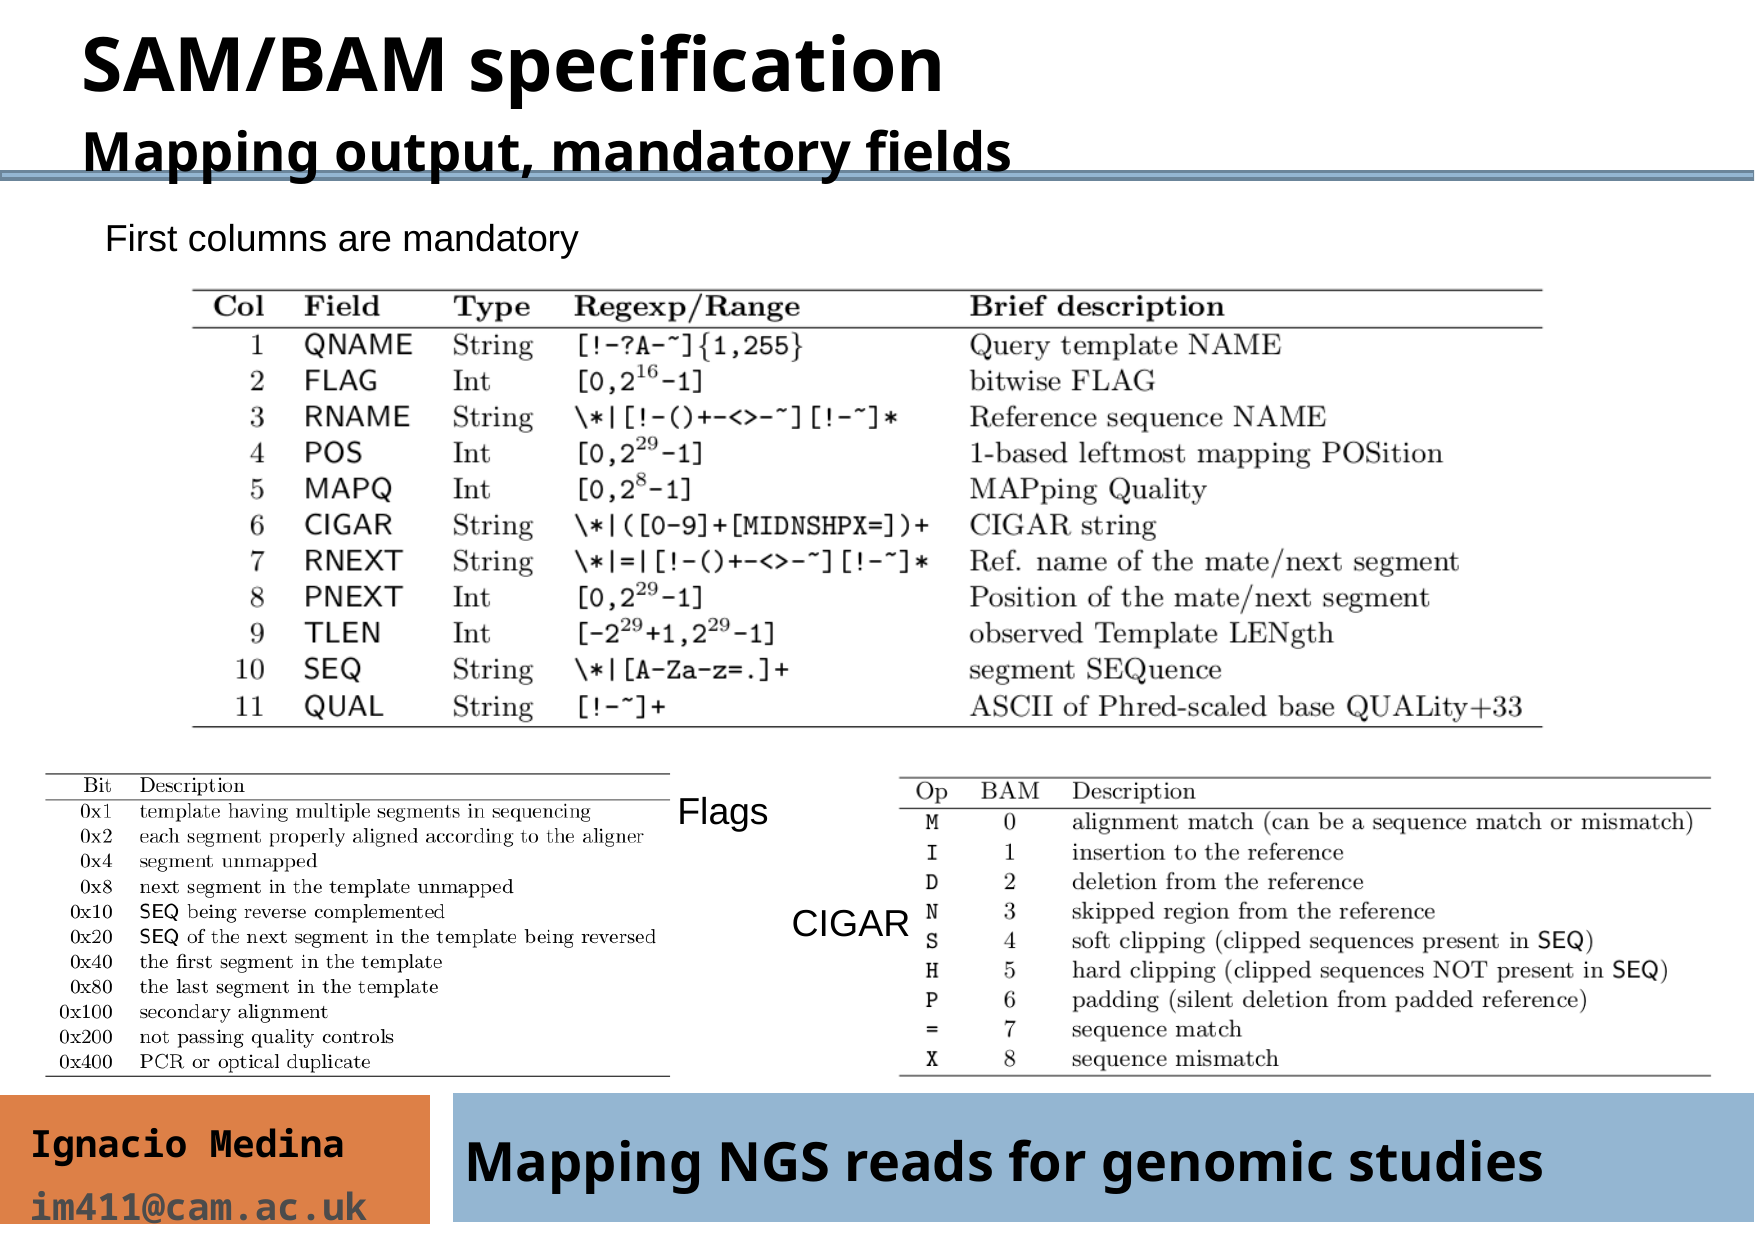

SAM/BAM specification
Mapping output, mandatory fields
First columns are mandatory
Flags
CIGAR
Ignacio Medina
im411@cam.ac.uk
Mapping NGS reads for genomic studies